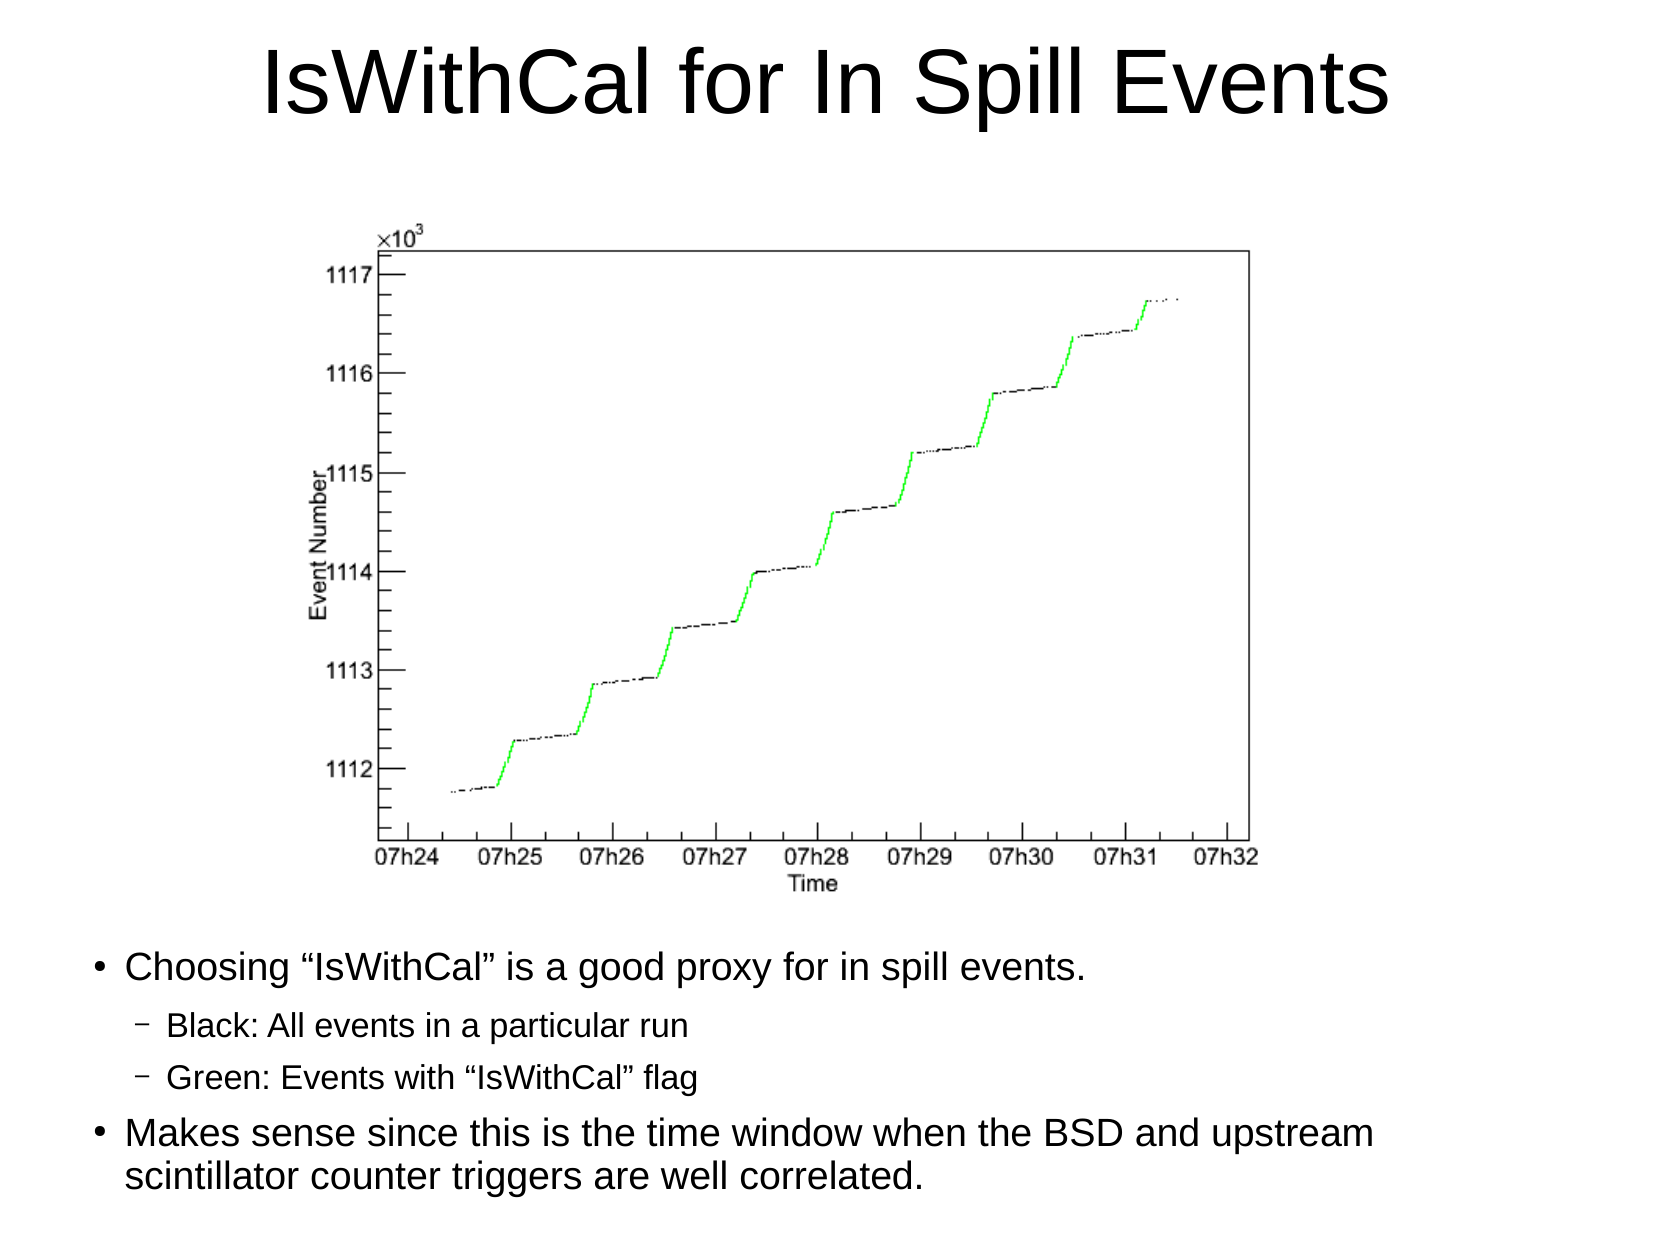

# IsWithCal for In Spill Events
Choosing “IsWithCal” is a good proxy for in spill events.
Black: All events in a particular run
Green: Events with “IsWithCal” flag
Makes sense since this is the time window when the BSD and upstream scintillator counter triggers are well correlated.